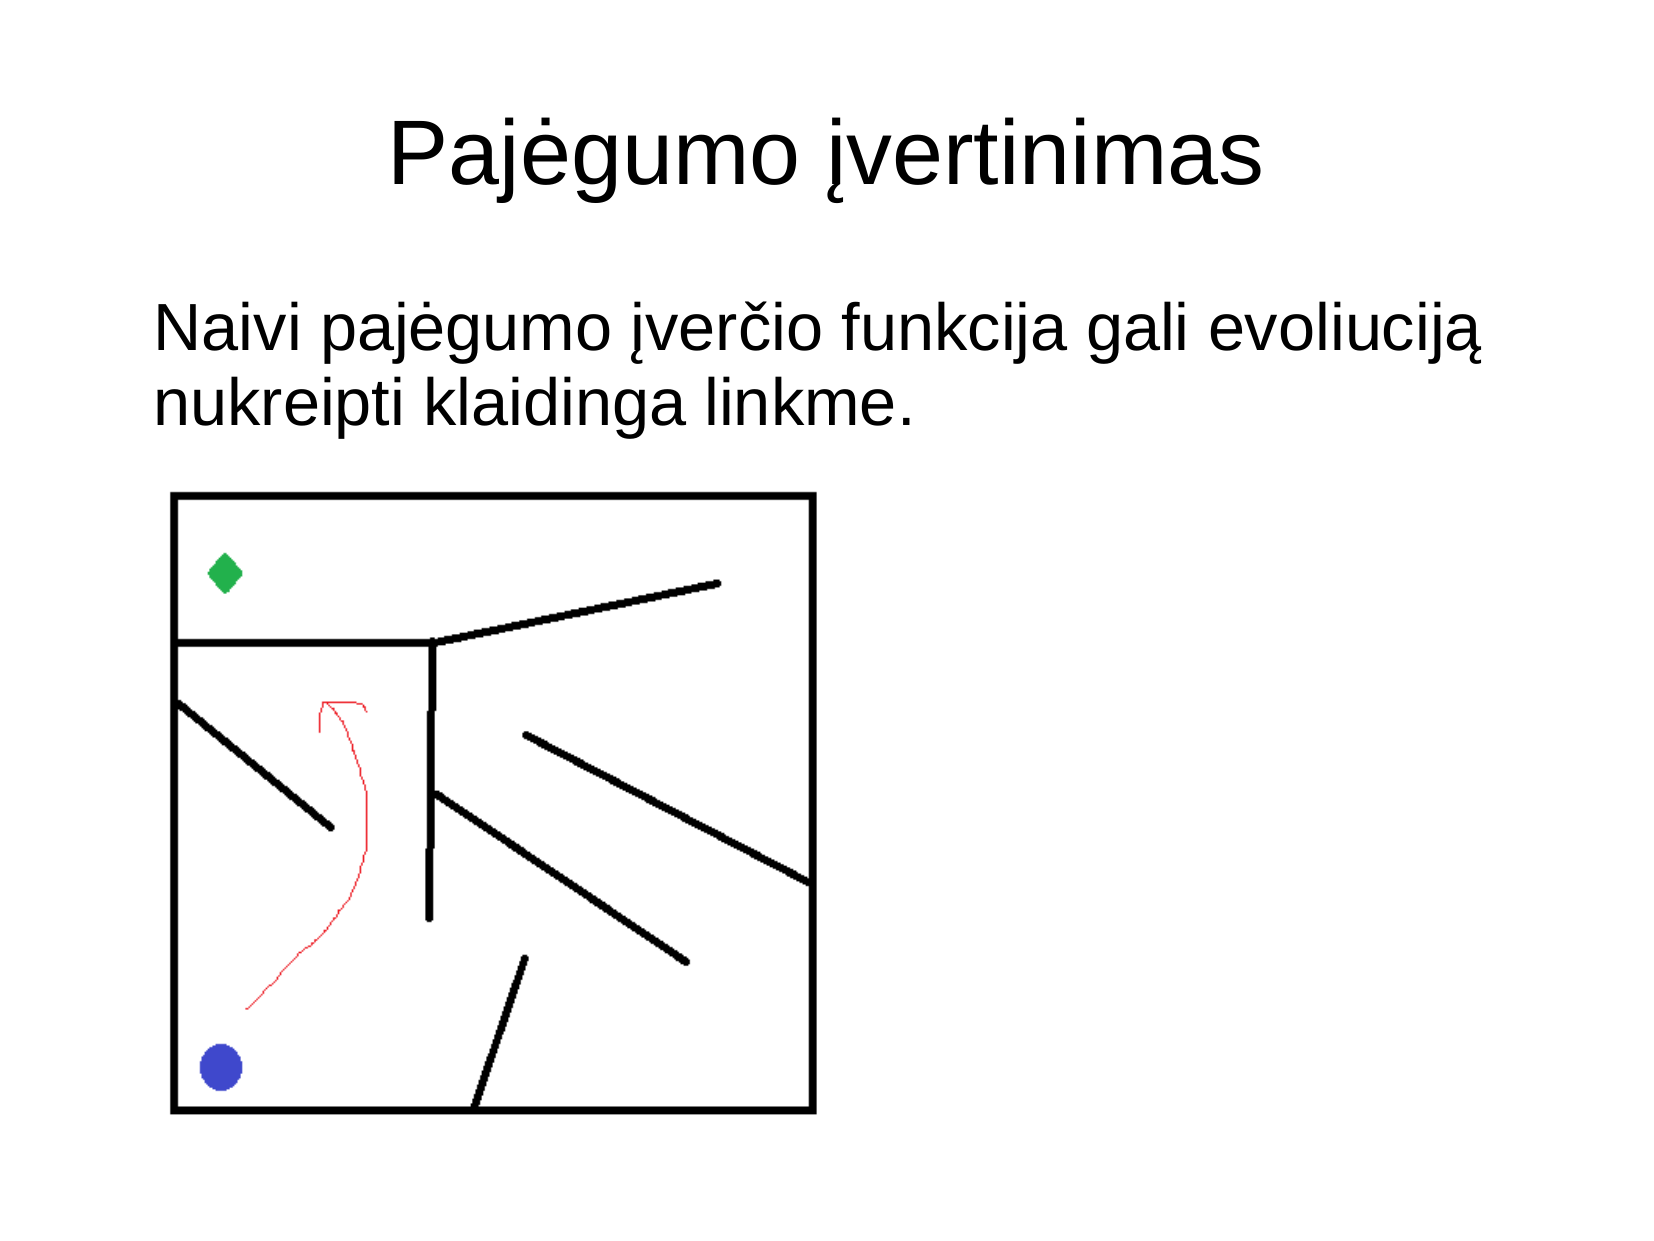

# Pajėgumo įvertinimas
Naivi pajėgumo įverčio funkcija gali evoliuciją nukreipti klaidinga linkme.